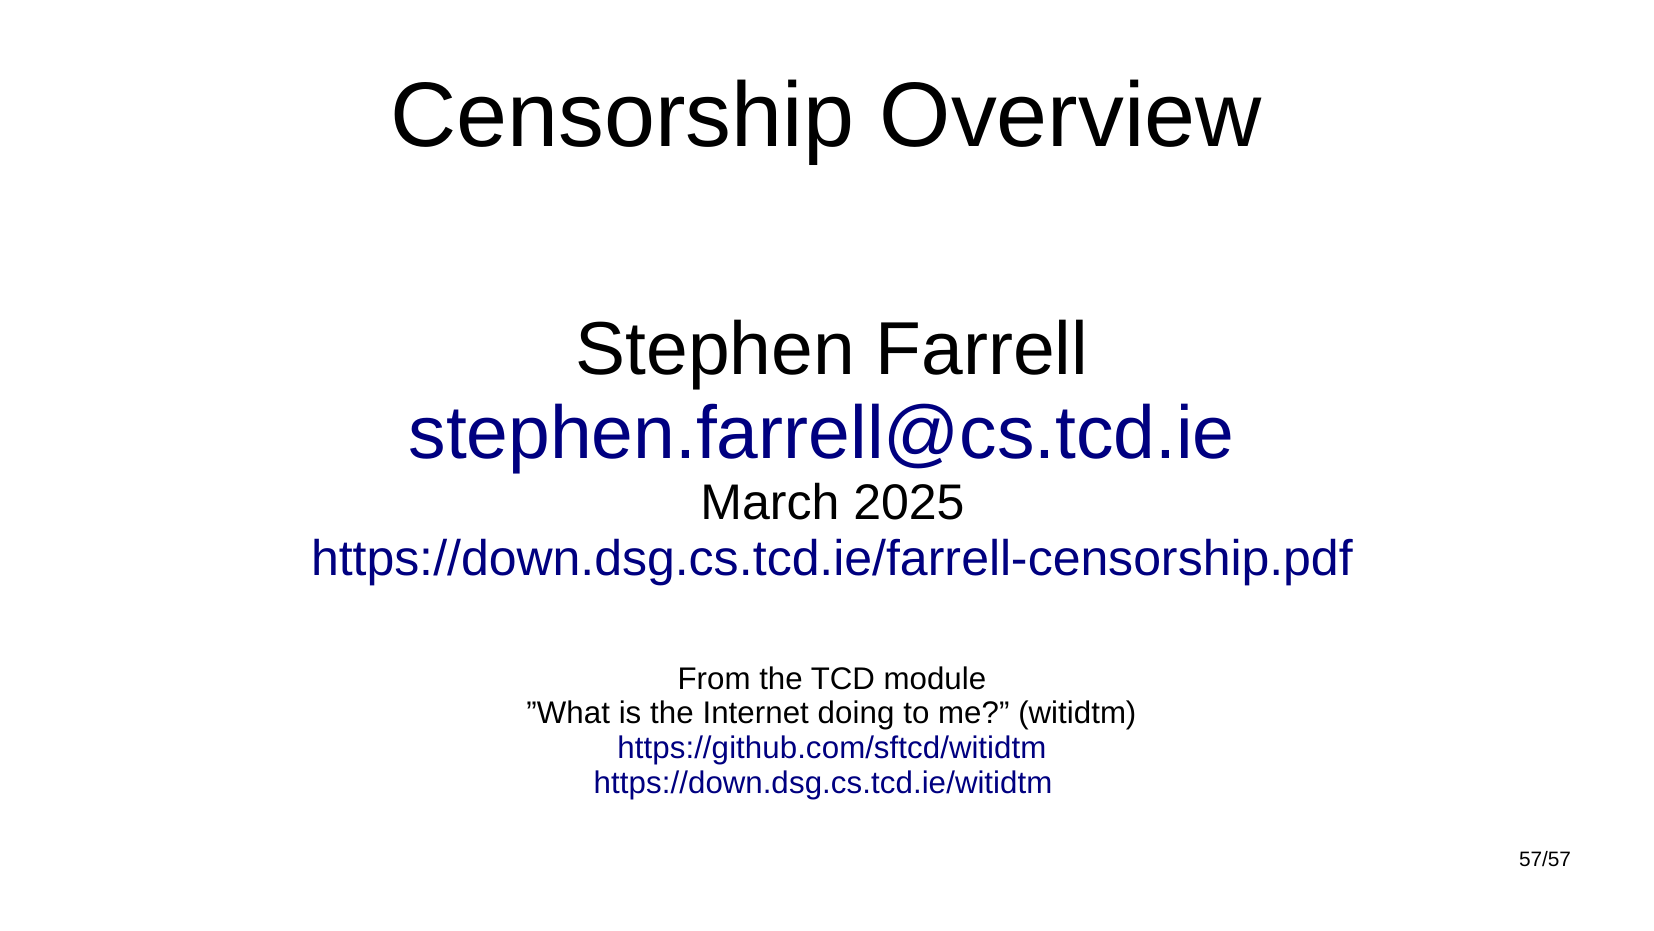

# Censorship Overview
Stephen Farrell
stephen.farrell@cs.tcd.ie
March 2025
https://down.dsg.cs.tcd.ie/farrell-censorship.pdf
From the TCD module
”What is the Internet doing to me?” (witidtm)
https://github.com/sftcd/witidtm
https://down.dsg.cs.tcd.ie/witidtm
57